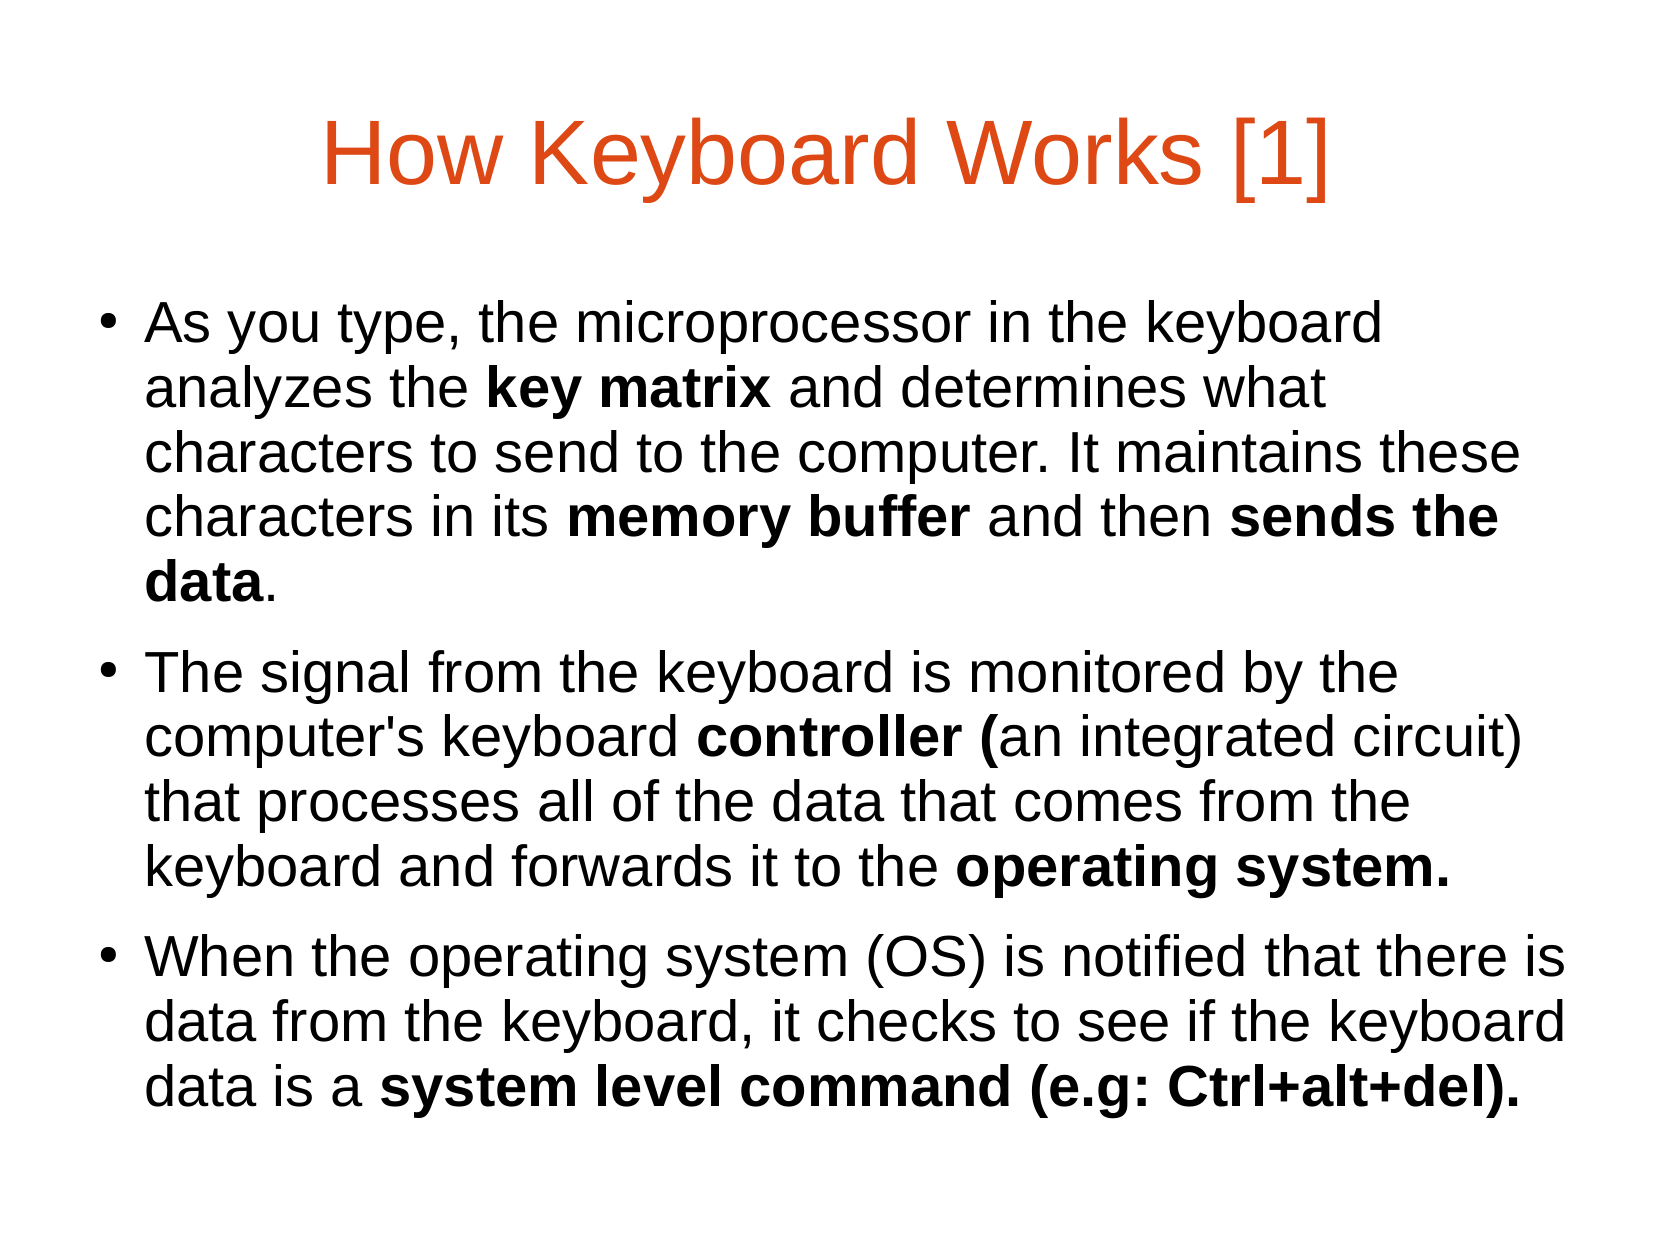

# How Keyboard Works [1]
As you type, the microprocessor in the keyboard analyzes the key matrix and determines what characters to send to the computer. It maintains these characters in its memory buffer and then sends the data.
The signal from the keyboard is monitored by the computer's keyboard controller (an integrated circuit) that processes all of the data that comes from the keyboard and forwards it to the operating system.
When the operating system (OS) is notified that there is data from the keyboard, it checks to see if the keyboard data is a system level command (e.g: Ctrl+alt+del).